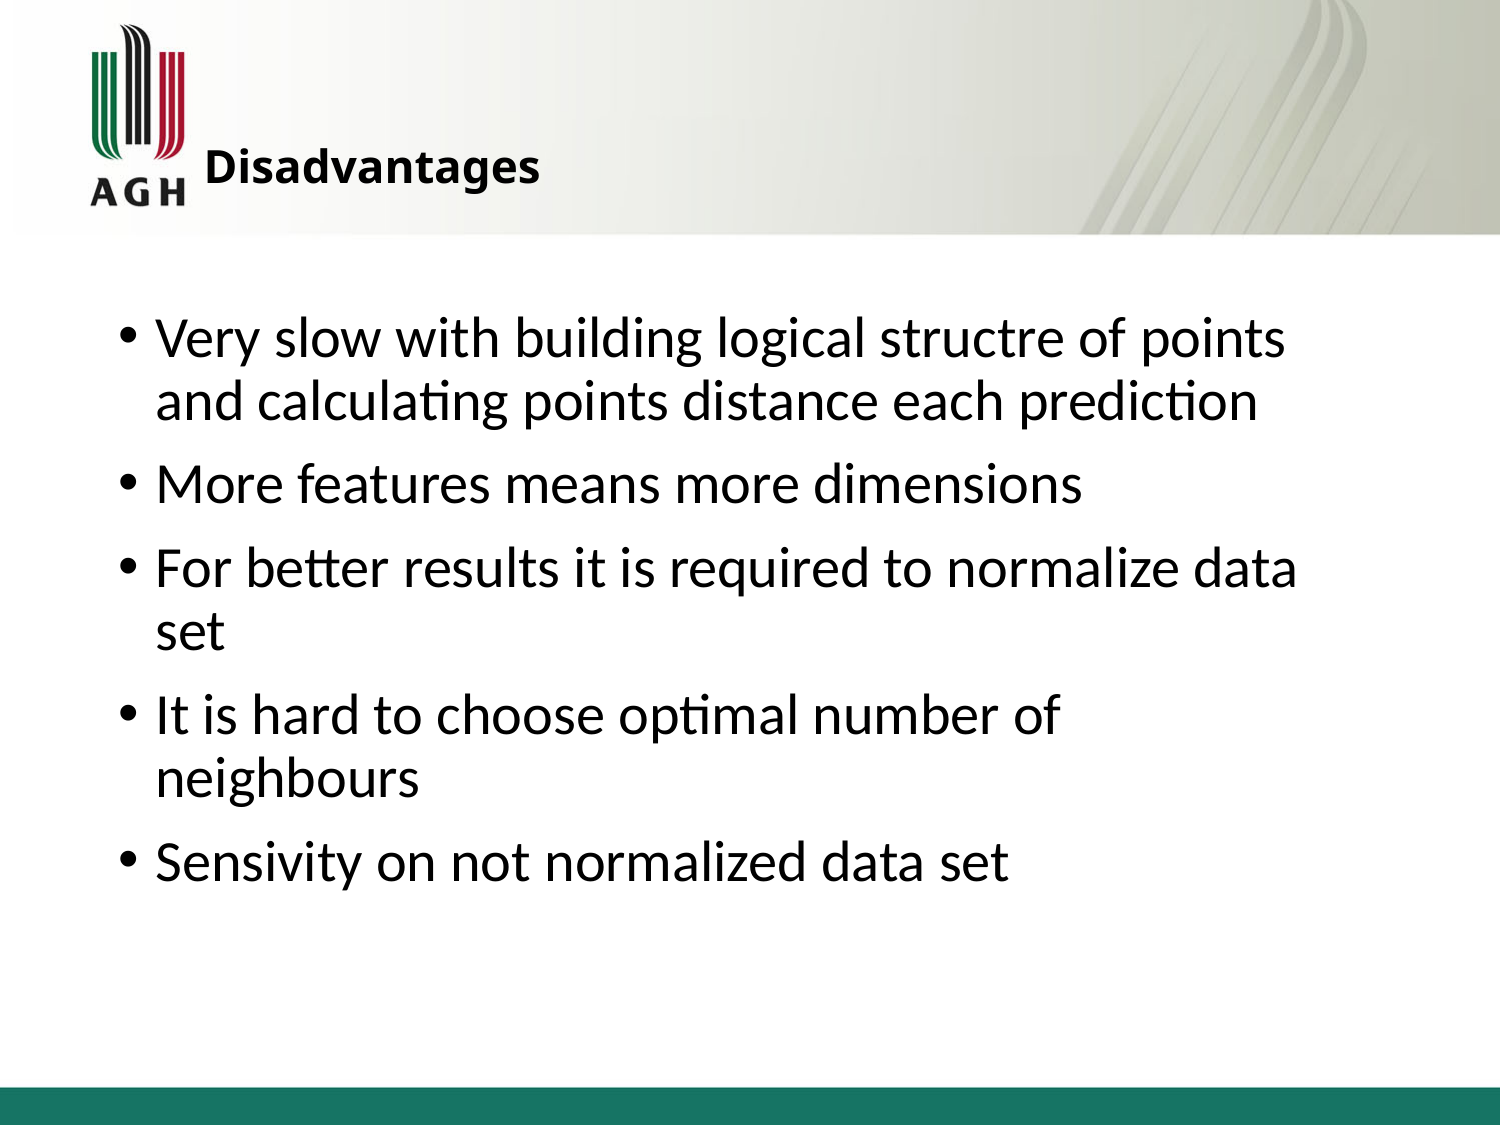

Disadvantages
Very slow with building logical structre of points and calculating points distance each prediction
More features means more dimensions
For better results it is required to normalize data set
It is hard to choose optimal number of neighbours
Sensivity on not normalized data set